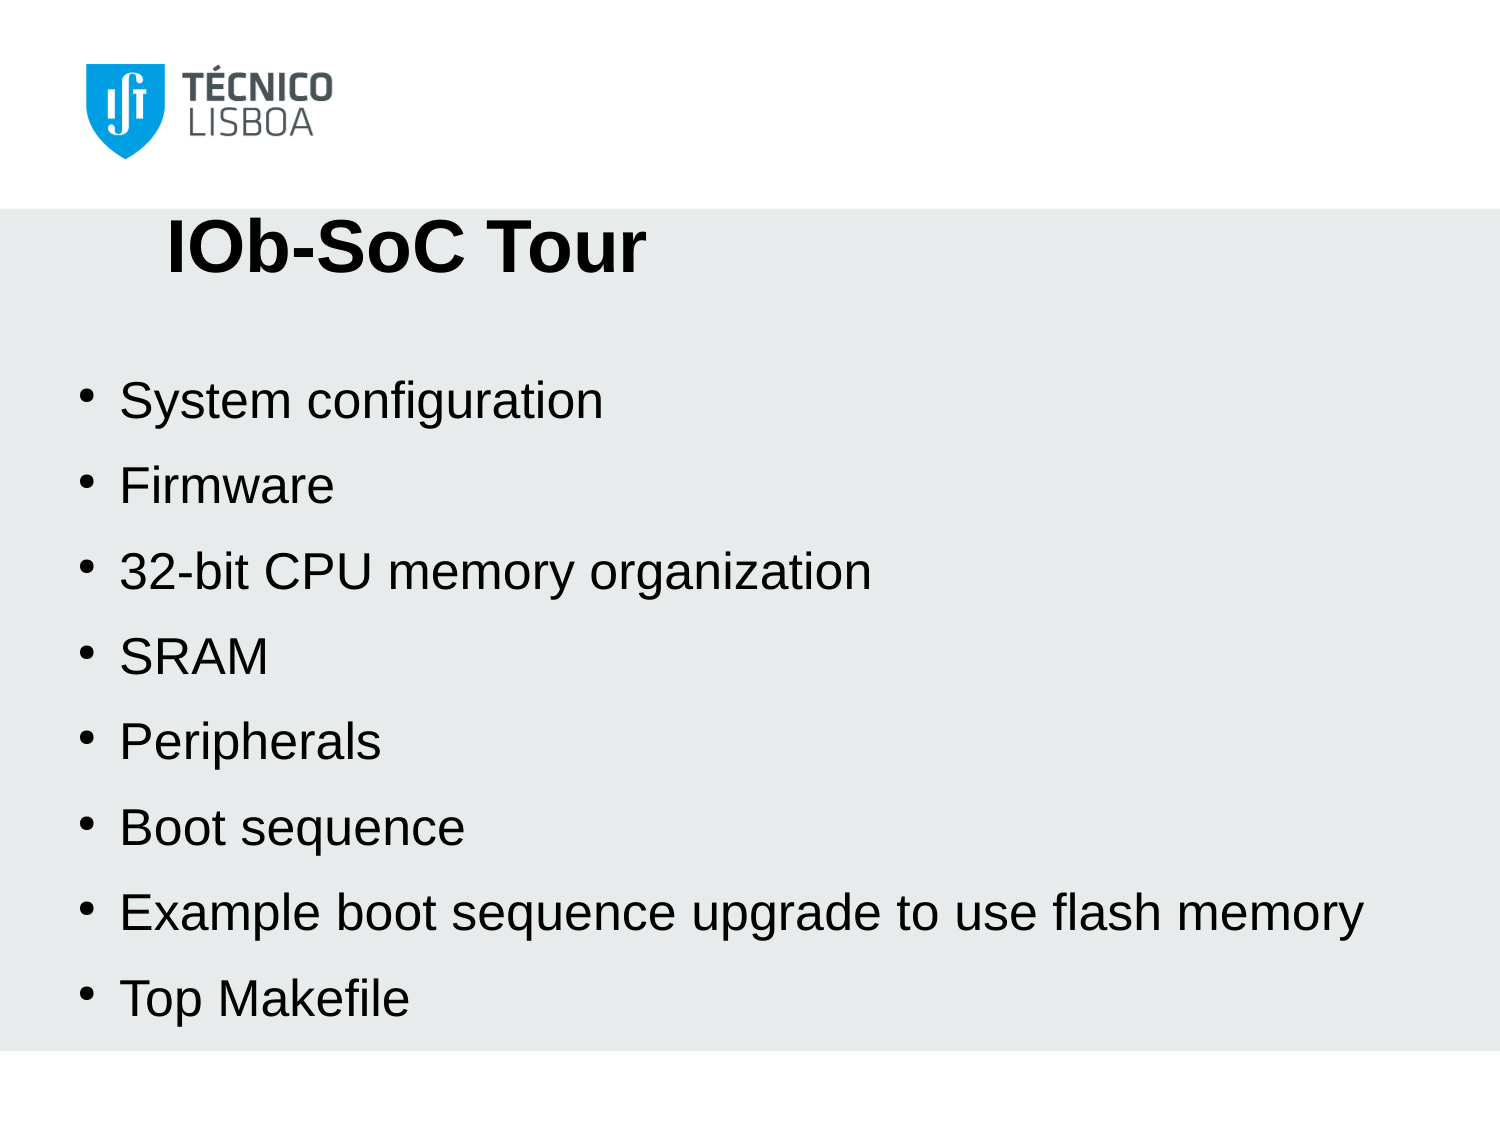

# IOb-SoC Tour
System configuration
Firmware
32-bit CPU memory organization
SRAM
Peripherals
Boot sequence
Example boot sequence upgrade to use flash memory
Top Makefile